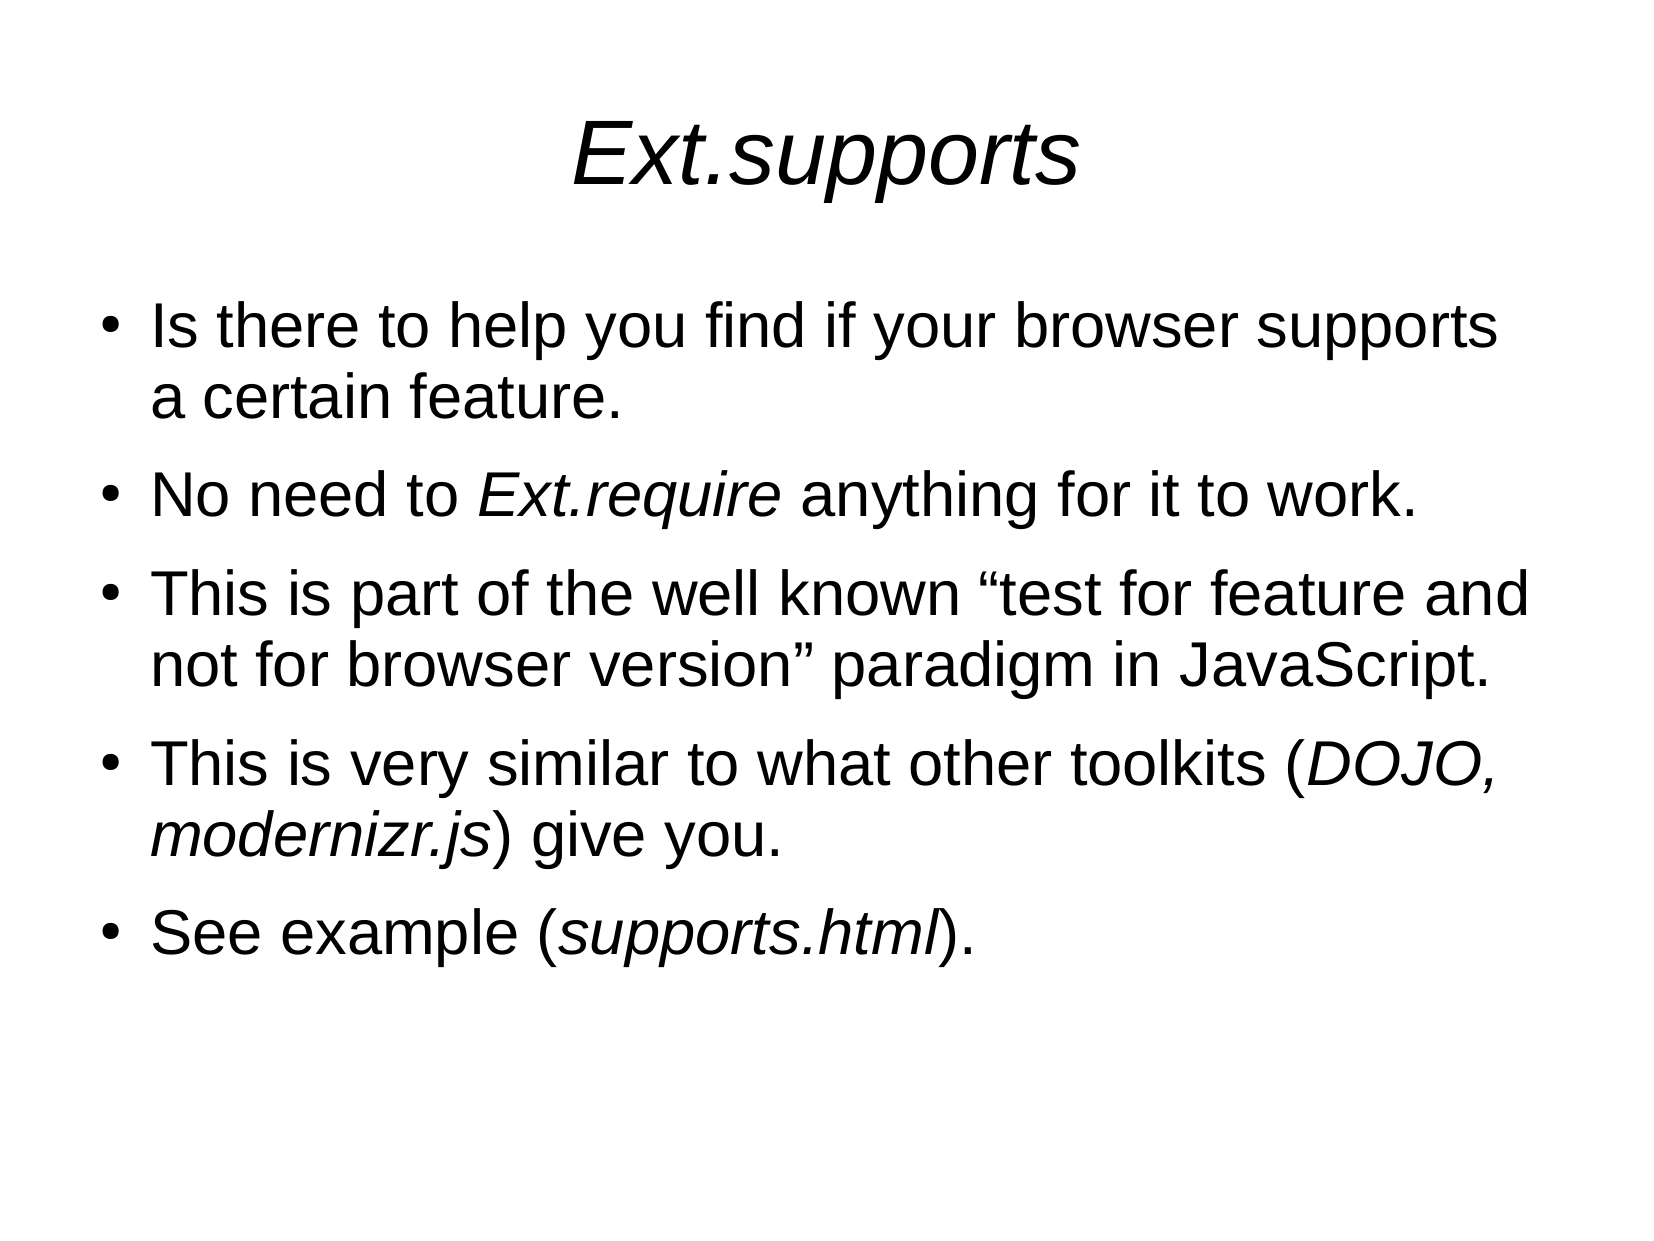

# Ext.supports
Is there to help you find if your browser supports a certain feature.
No need to Ext.require anything for it to work.
This is part of the well known “test for feature and not for browser version” paradigm in JavaScript.
This is very similar to what other toolkits (DOJO, modernizr.js) give you.
See example (supports.html).